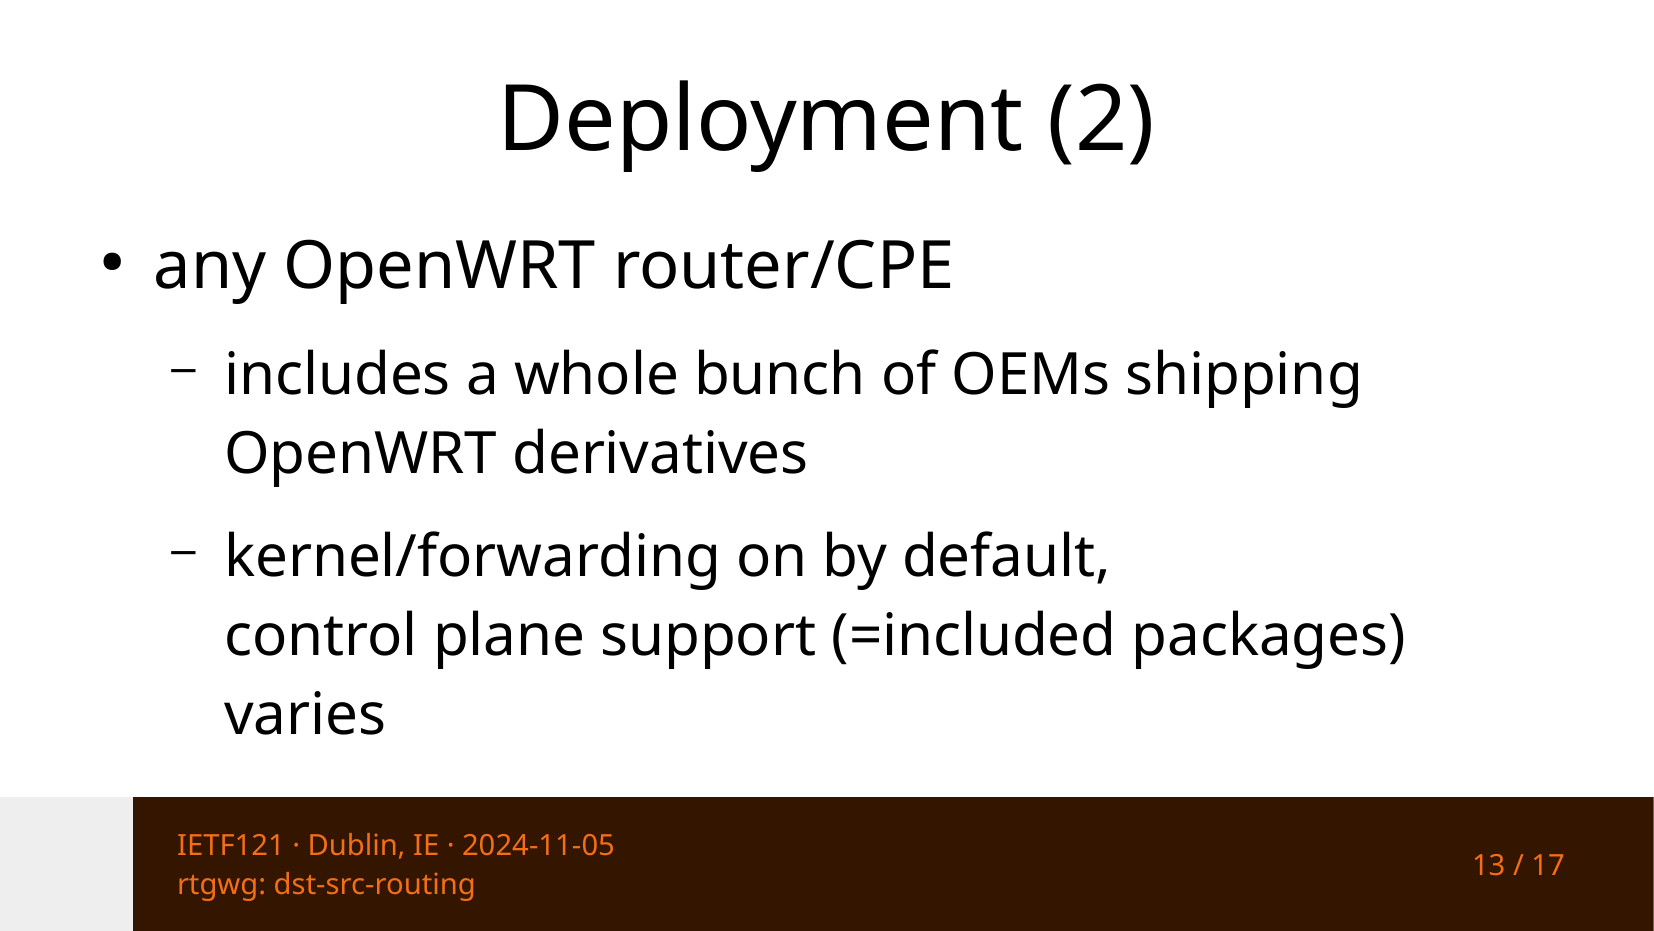

# Deployment (2)
any OpenWRT router/CPE
includes a whole bunch of OEMs shipping OpenWRT derivatives
kernel/forwarding on by default,
control plane support (=included packages) varies
SiNOG7 · Ljubljana
13